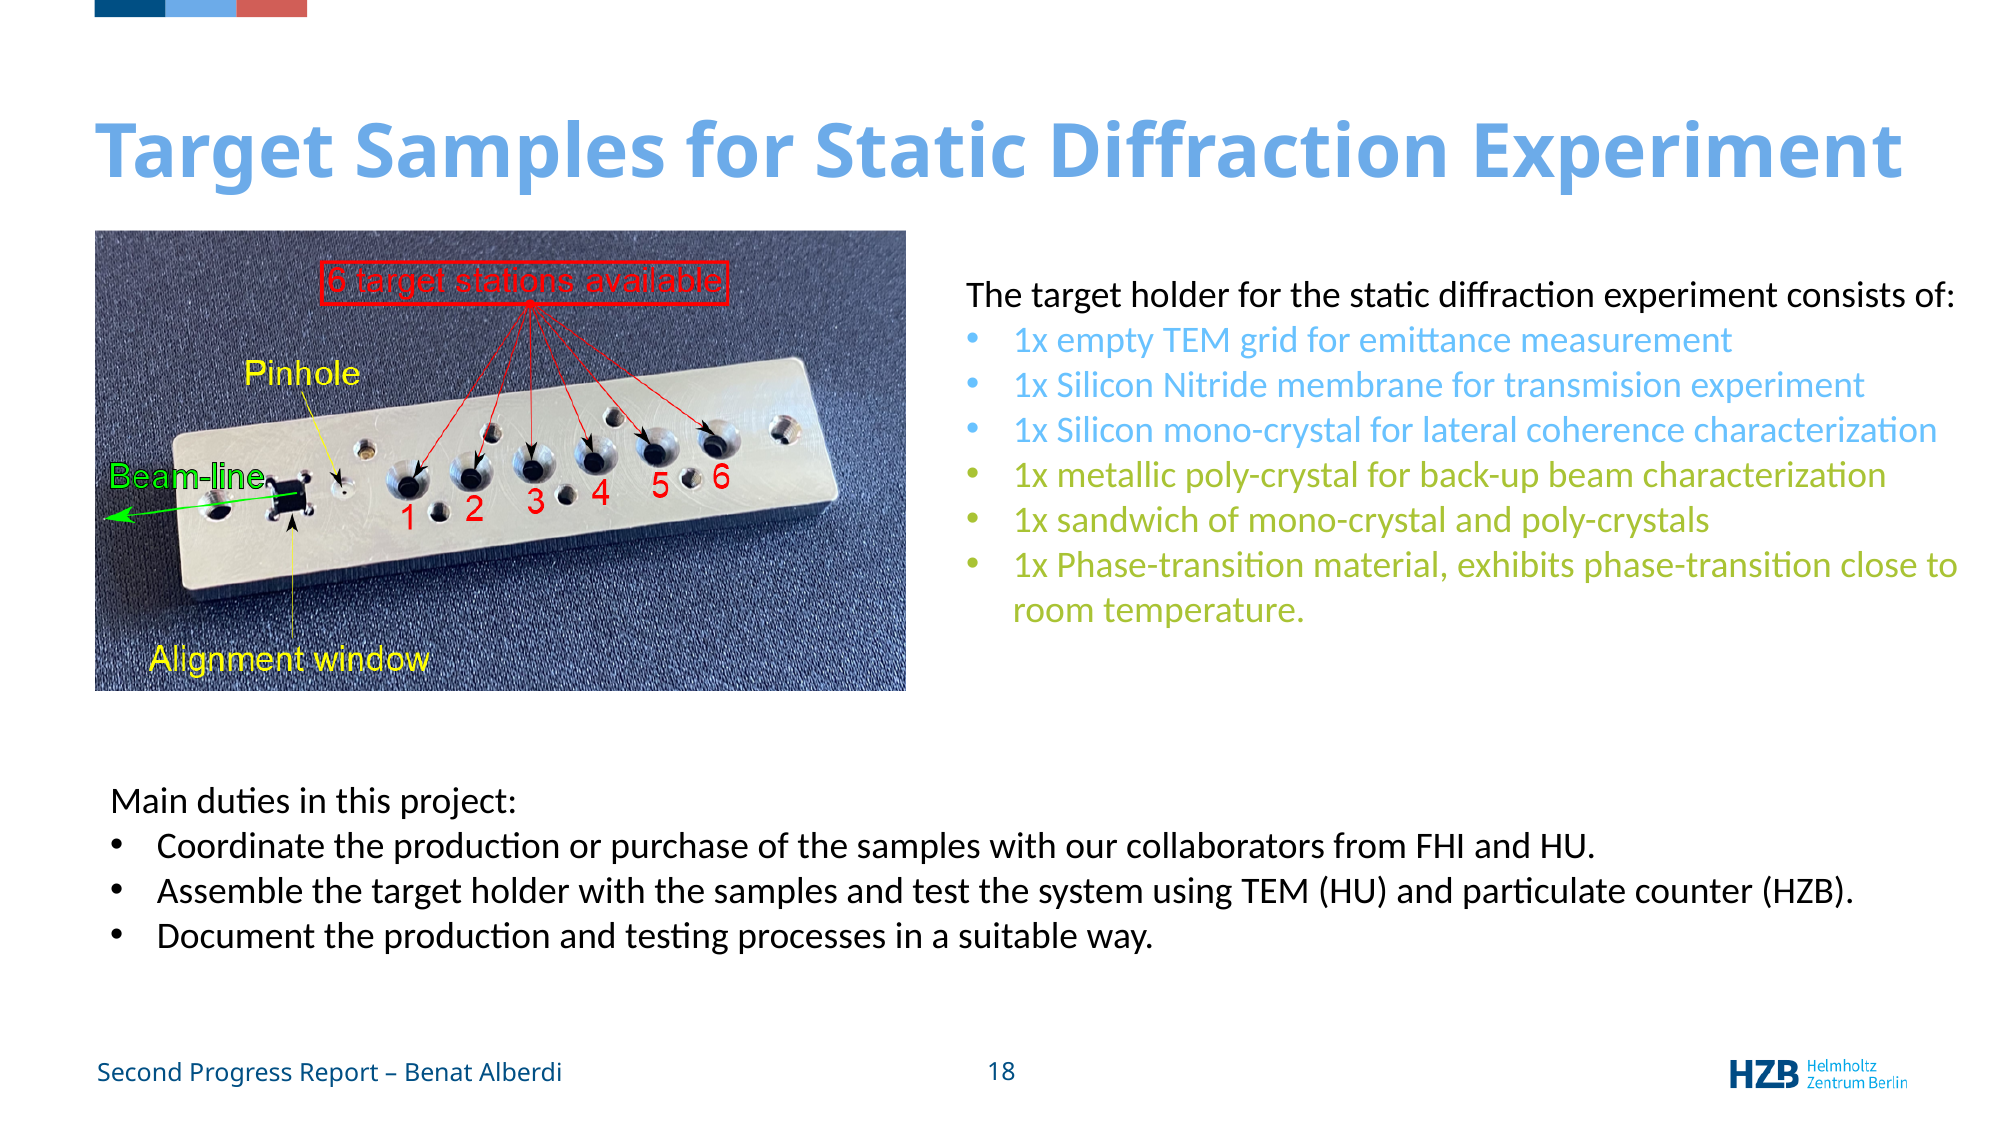

Target Samples for Static Diffraction Experiment
The target holder for the static diffraction experiment consists of:
1x empty TEM grid for emittance measurement
1x Silicon Nitride membrane for transmision experiment
1x Silicon mono-crystal for lateral coherence characterization
1x metallic poly-crystal for back-up beam characterization
1x sandwich of mono-crystal and poly-crystals
1x Phase-transition material, exhibits phase-transition close to room temperature.
Main duties in this project:
Coordinate the production or purchase of the samples with our collaborators from FHI and HU.
Assemble the target holder with the samples and test the system using TEM (HU) and particulate counter (HZB).
Document the production and testing processes in a suitable way.
Second Progress Report – Benat Alberdi